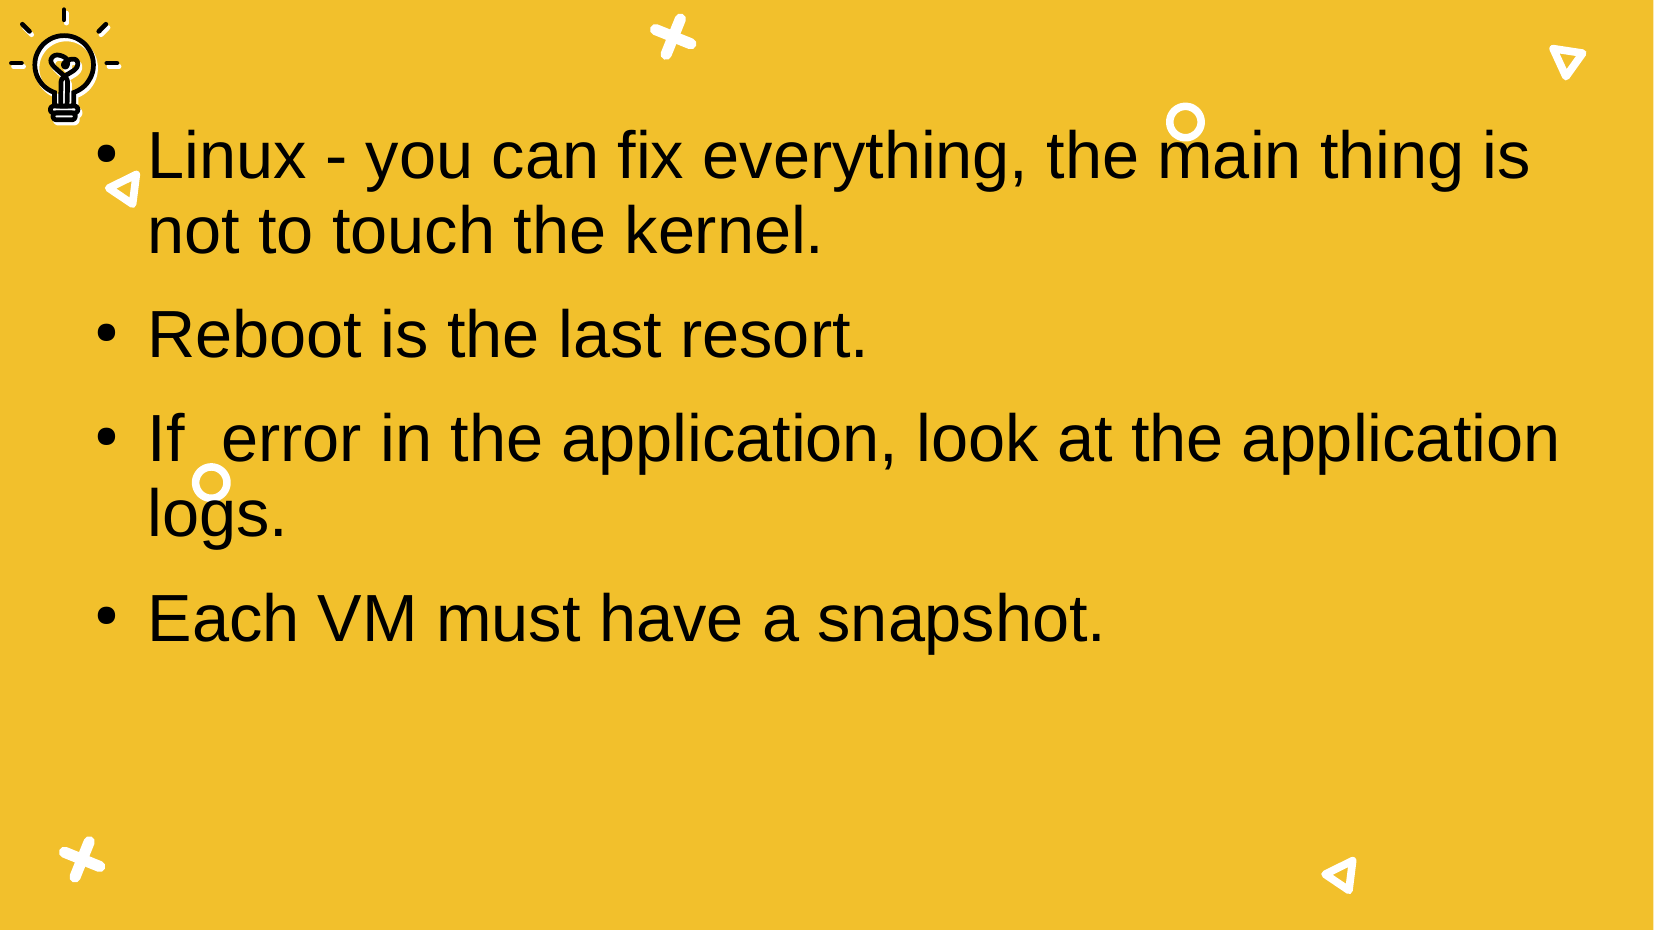

# Linux - you can fix everything, the main thing is not to touch the kernel.
Reboot is the last resort.
If error in the application, look at the application logs.
Each VM must have a snapshot.